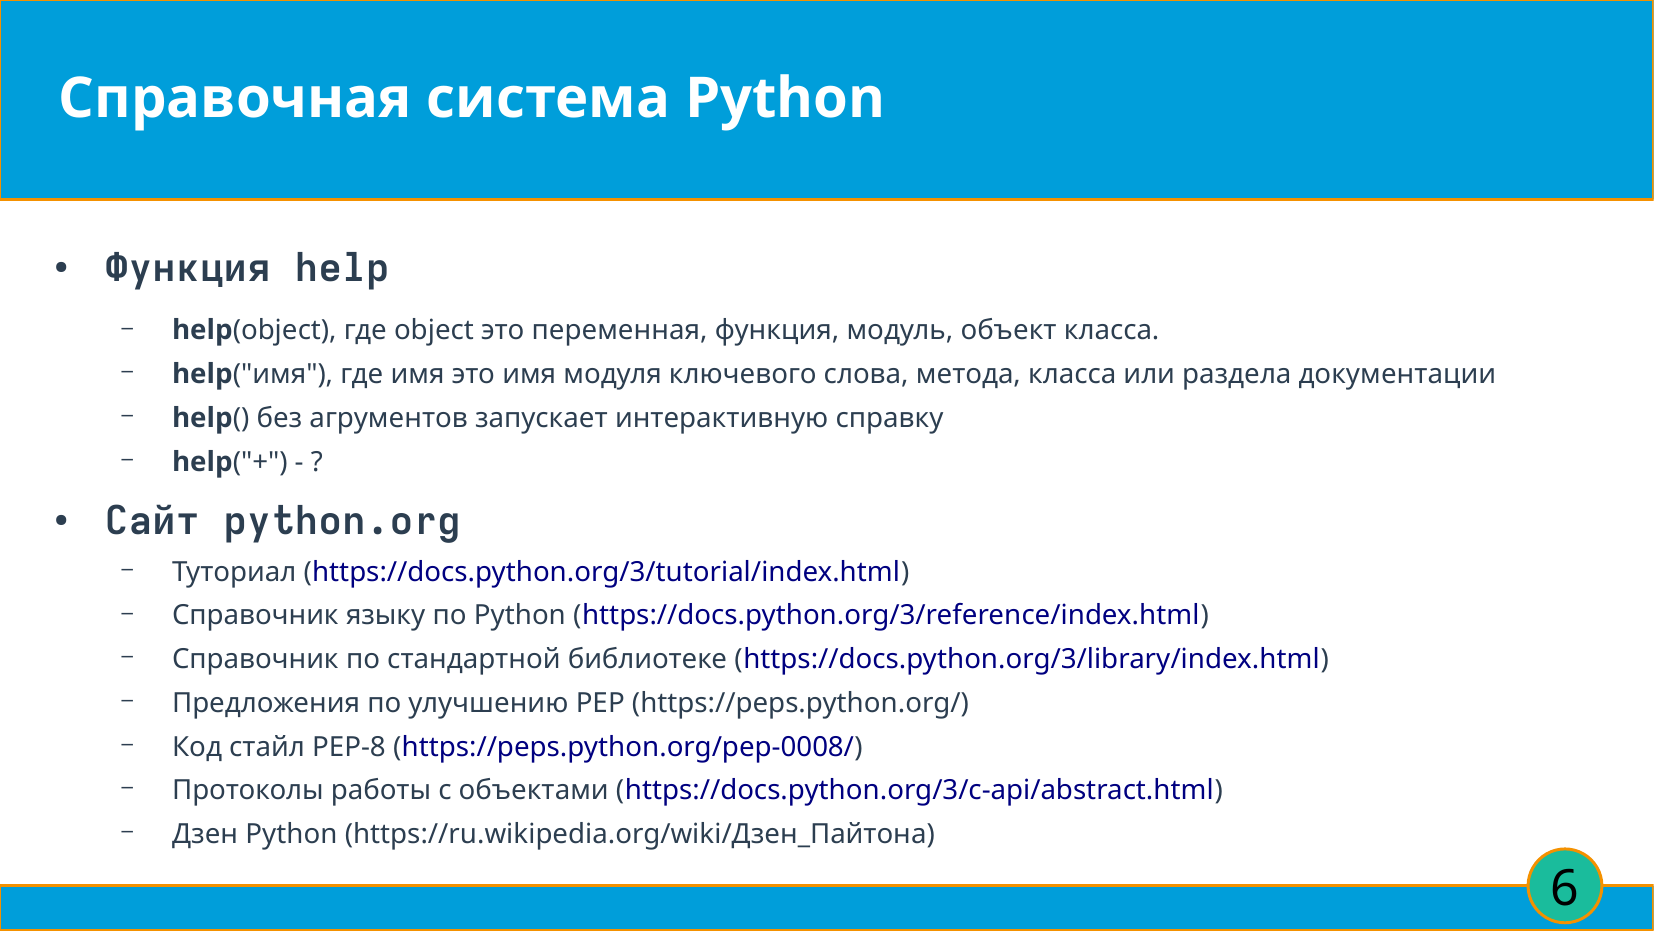

# Справочная система Python
Функция help
help(object), где object это переменная, функция, модуль, объект класса.
help("имя"), где имя это имя модуля ключевого слова, метода, класса или раздела документации
help() без агрументов запускает интерактивную справку
help("+") - ?
Сайт python.org
Туториал (https://docs.python.org/3/tutorial/index.html)
Справочник языку по Python (https://docs.python.org/3/reference/index.html)
Справочник по стандартной библиотеке (https://docs.python.org/3/library/index.html)
Предложения по улучшению PEP (https://peps.python.org/)
Код стайл PEP-8 (https://peps.python.org/pep-0008/)
Протоколы работы с объектами (https://docs.python.org/3/c-api/abstract.html)
Дзен Python (https://ru.wikipedia.org/wiki/Дзен_Пайтона)